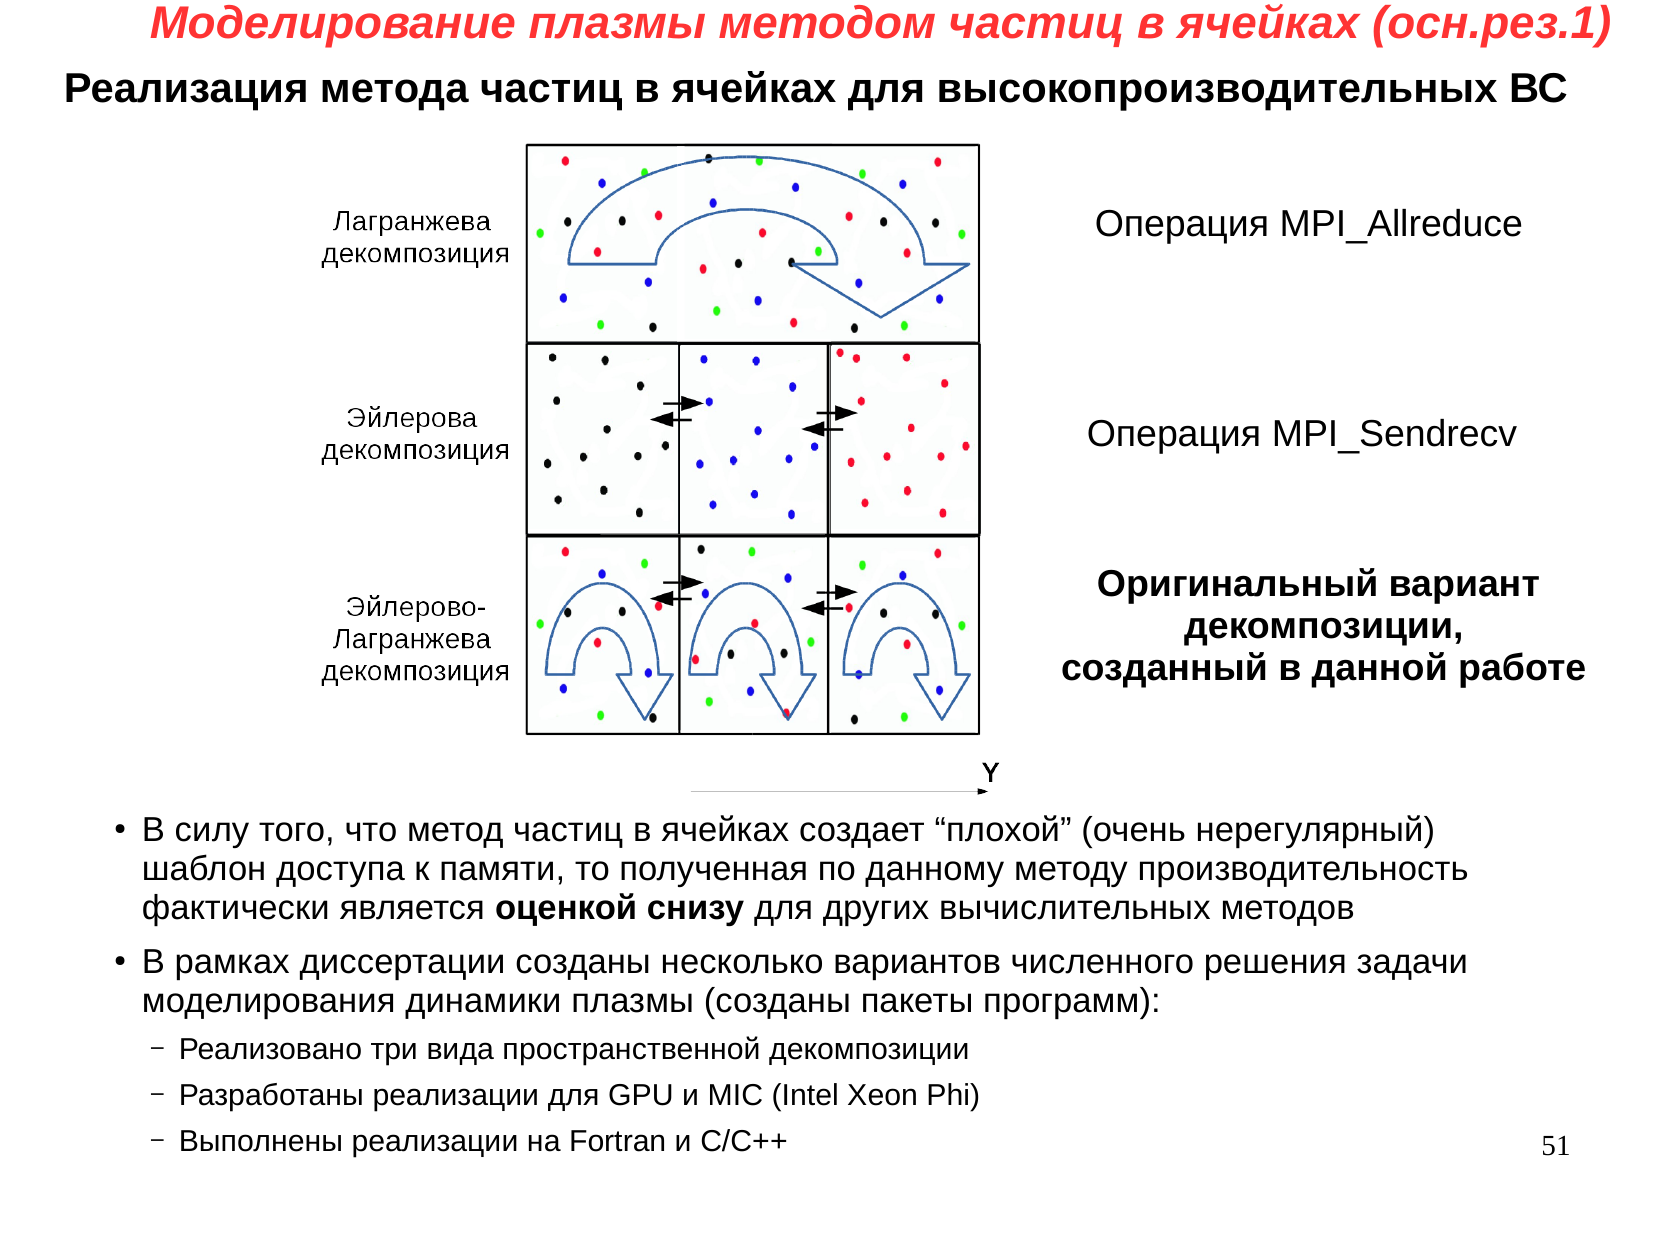

Реализация метода частиц в ячейках для высокопроизводительных ВС
Моделирование плазмы методом частиц в ячейках (осн.рез.1)
Операция MPI_Allreduce
Операция MPI_Sendrecv
Оригинальный вариант
декомпозиции,
созданный в данной работе
# В силу того, что метод частиц в ячейках создает “плохой” (очень нерегулярный) шаблон доступа к памяти, то полученная по данному методу производительность фактически является оценкой снизу для других вычислительных методов
В рамках диссертации созданы несколько вариантов численного решения задачи моделирования динамики плазмы (созданы пакеты программ):
Реализовано три вида пространственной декомпозиции
Разработаны реализации для GPU и MIC (Intel Xeon Phi)
Выполнены реализации на Fortran и C/C++
51